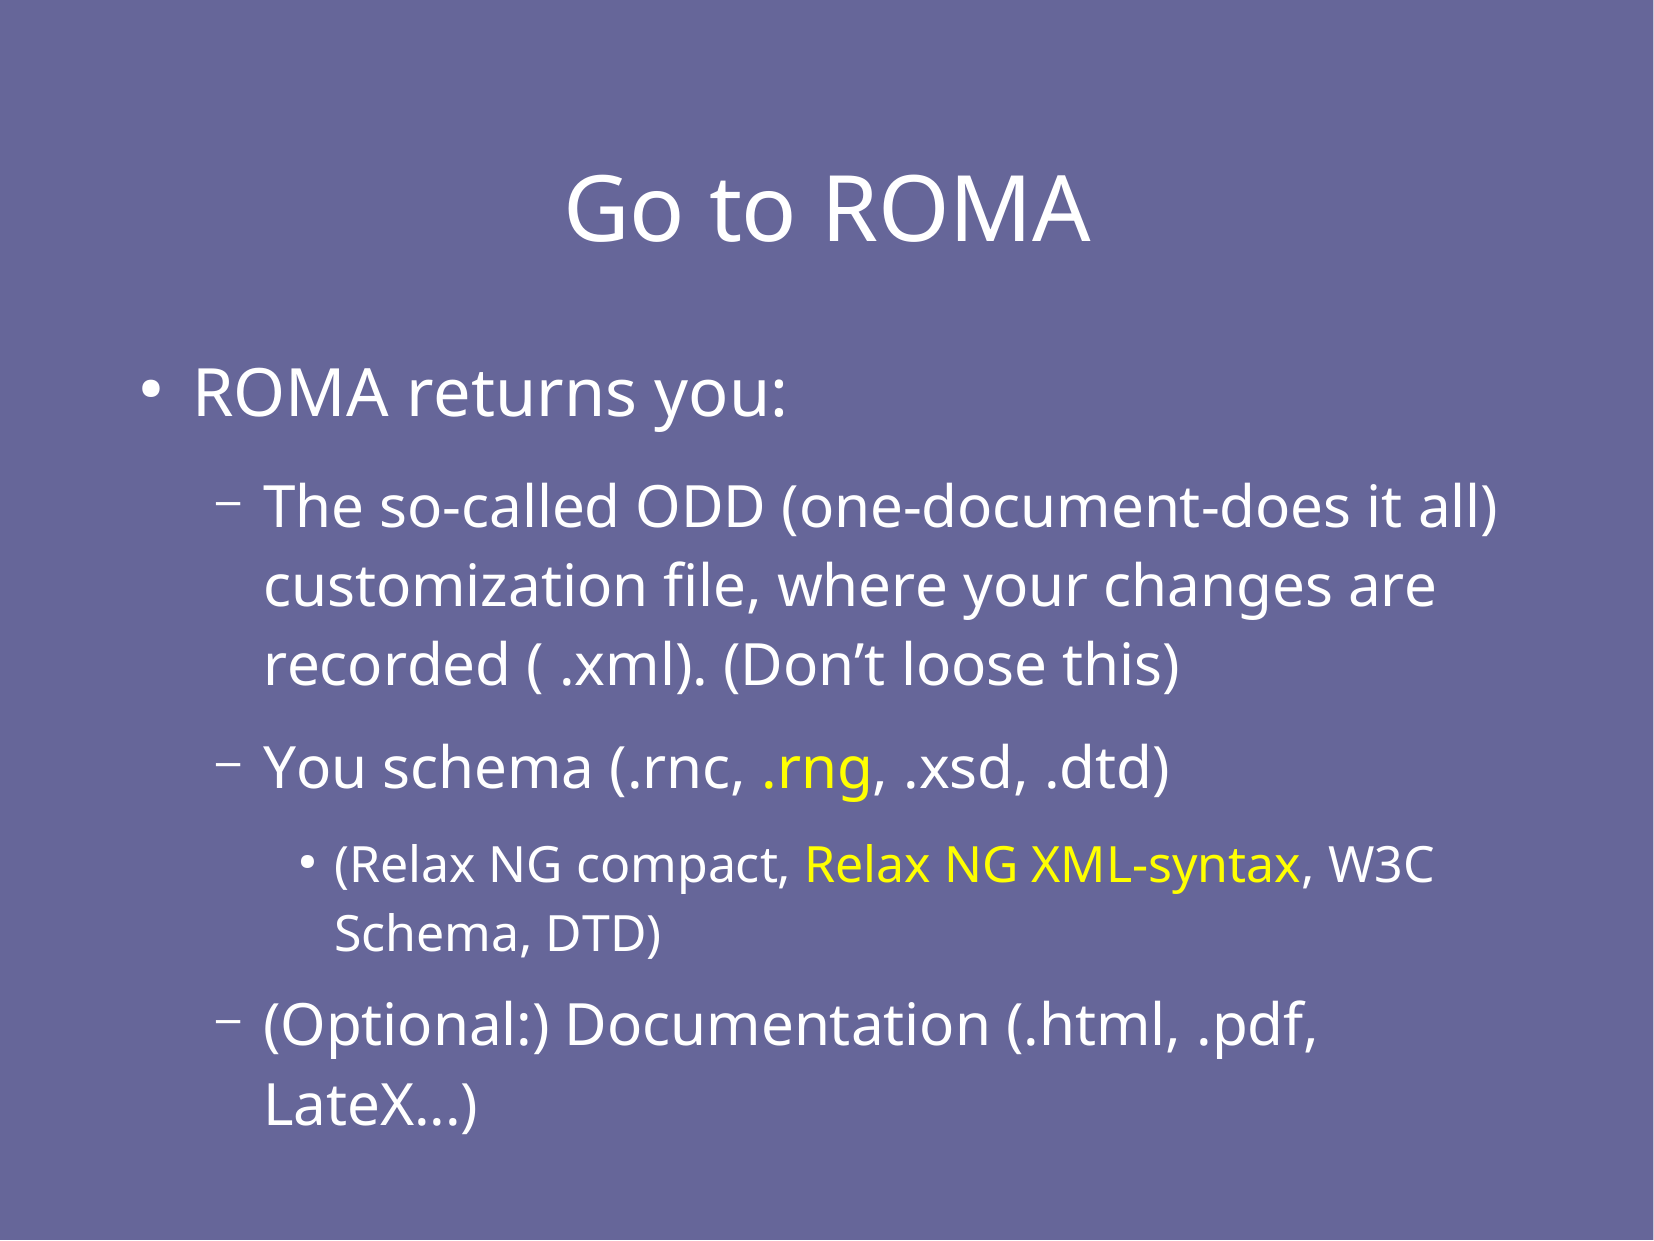

# Go to ROMA
ROMA returns you:
The so-called ODD (one-document-does it all) customization file, where your changes are recorded ( .xml). (Don’t loose this)
You schema (.rnc, .rng, .xsd, .dtd)
(Relax NG compact, Relax NG XML-syntax, W3C Schema, DTD)
(Optional:) Documentation (.html, .pdf, LateX...)